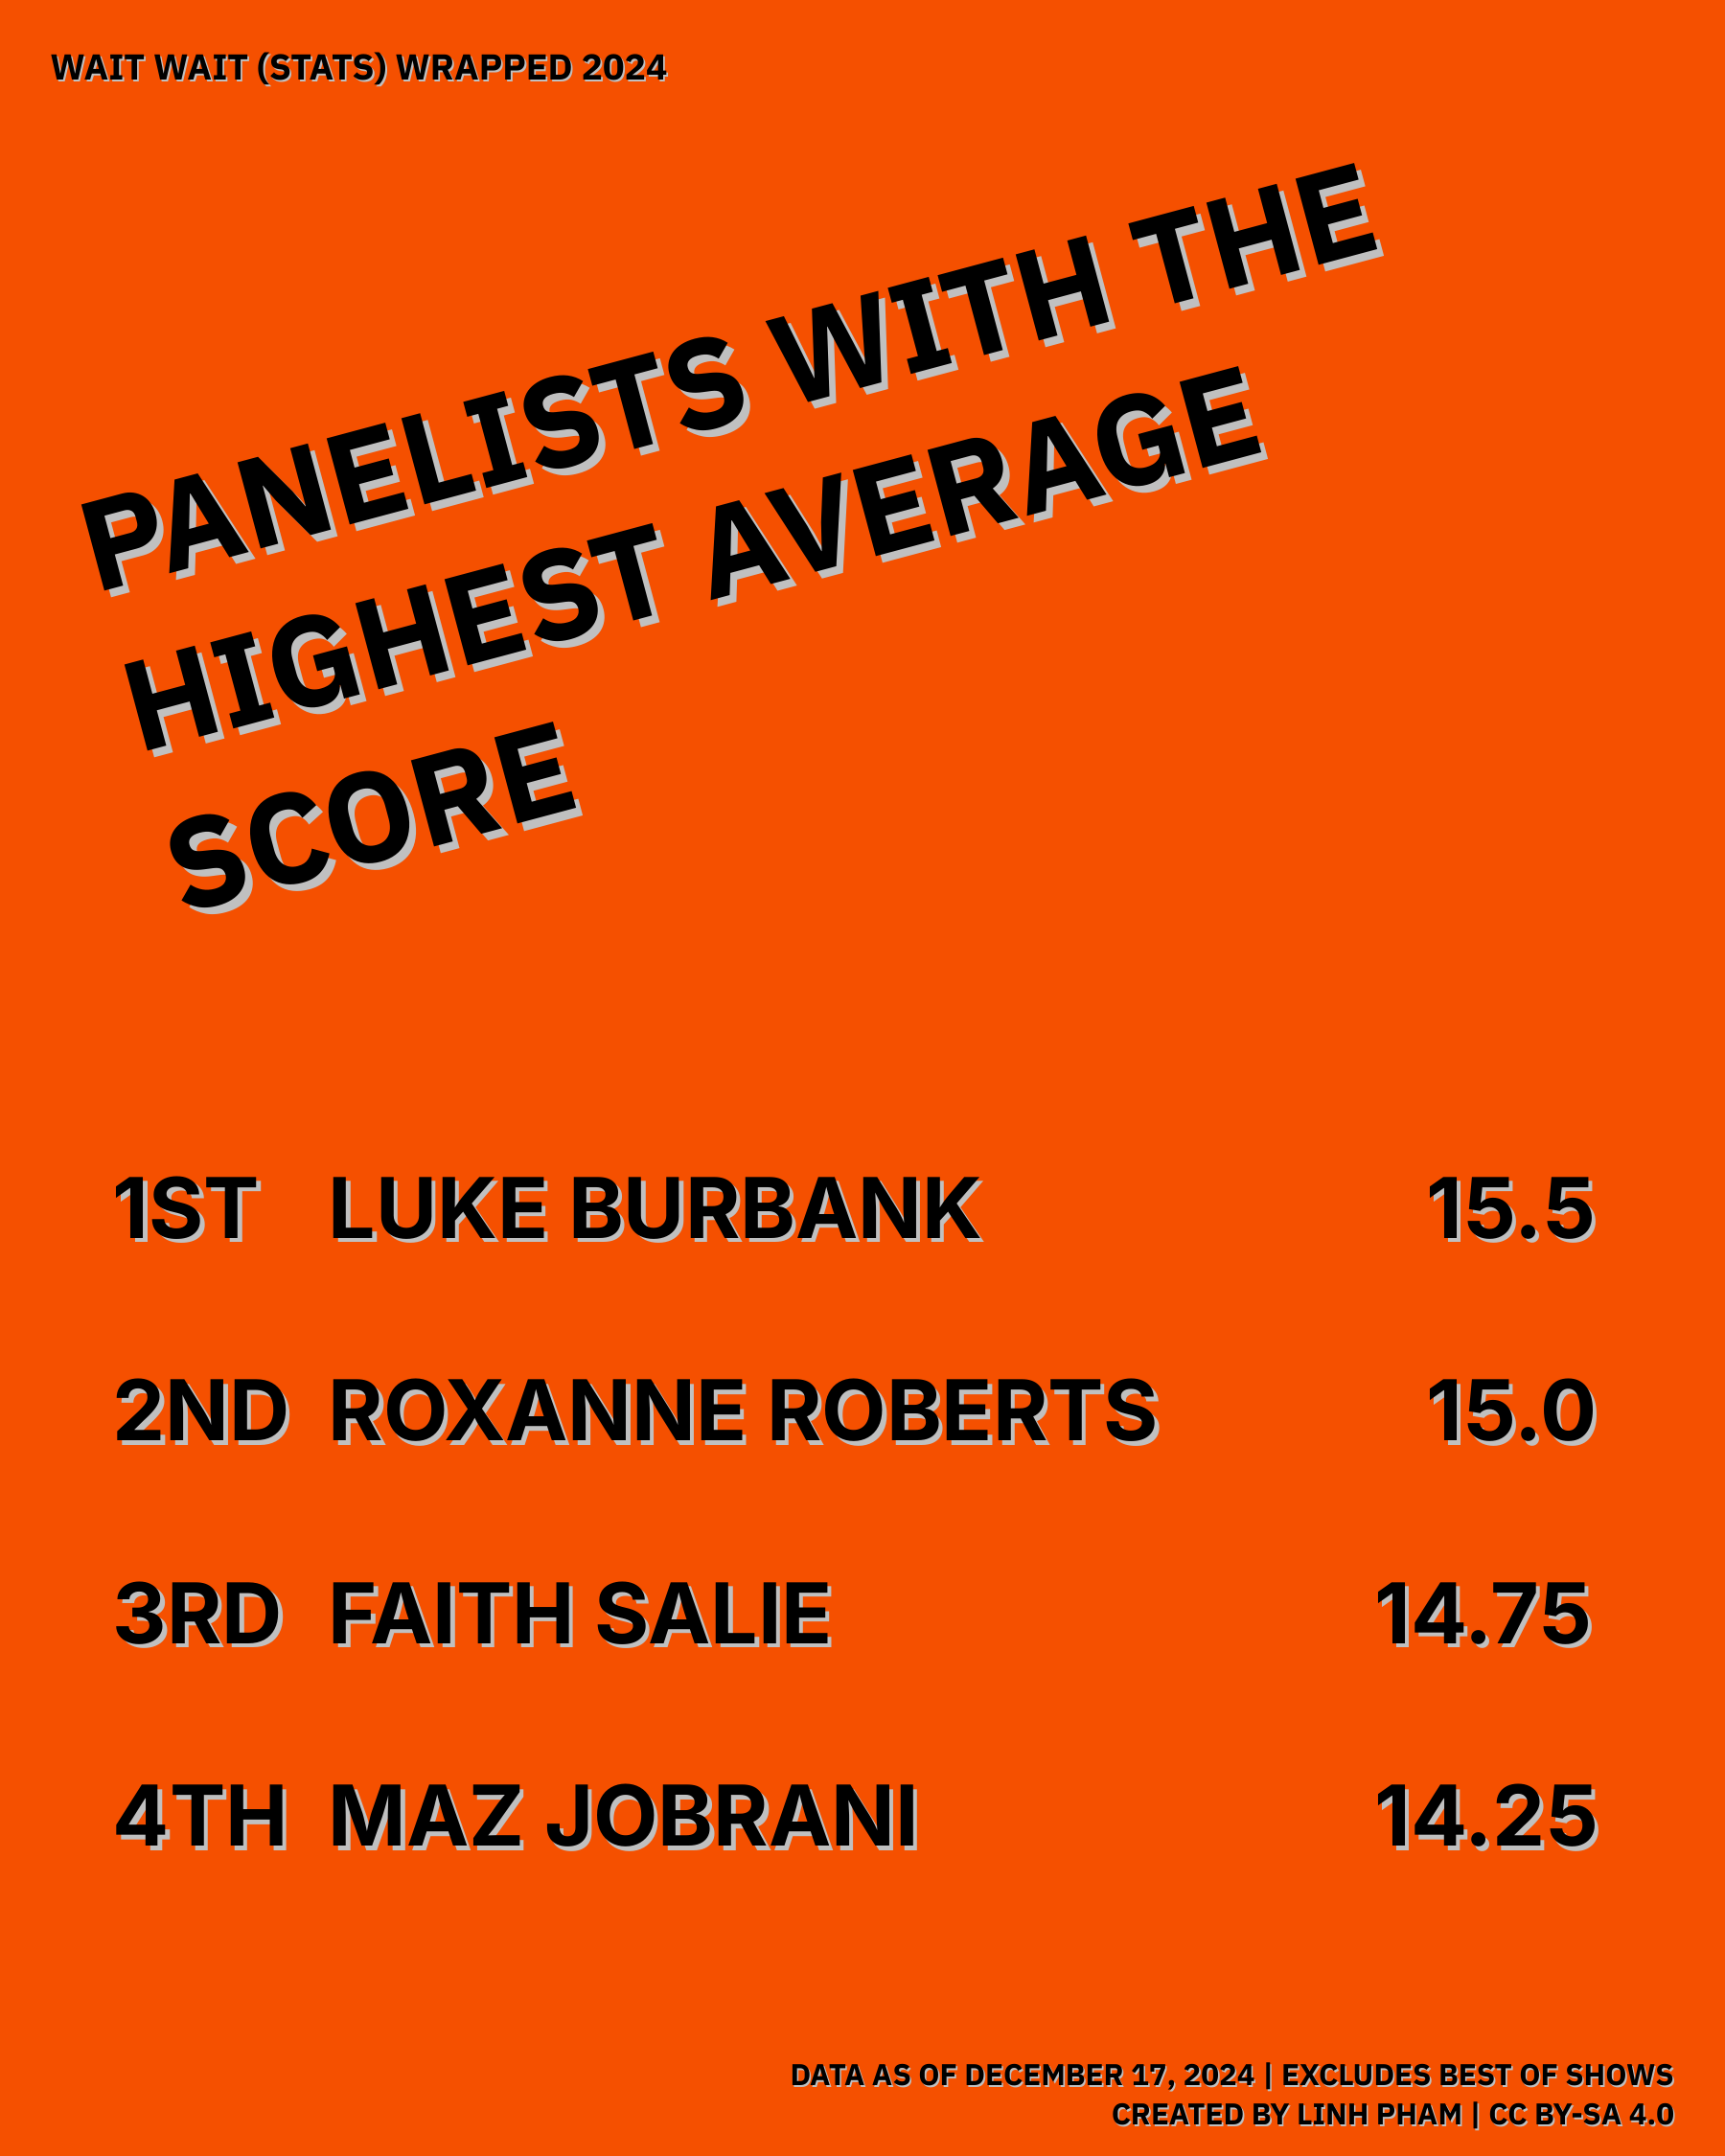

WAIT WAIT (STATS) WRAPPED 2024
PANELISTS WITH THE
HIGHEST AVERAGE
SCORE
1ST	LUKE BURBANK						 15.5
2ND	ROXANNE ROBERTS				 15.0
3RD	FAITH SALIE							 14.75
4TH	MAZ JOBRANI						 14.25
Data as of December 17, 2024 | Excludes Best OF Shows
Created by Linh Pham | CC BY-SA 4.0